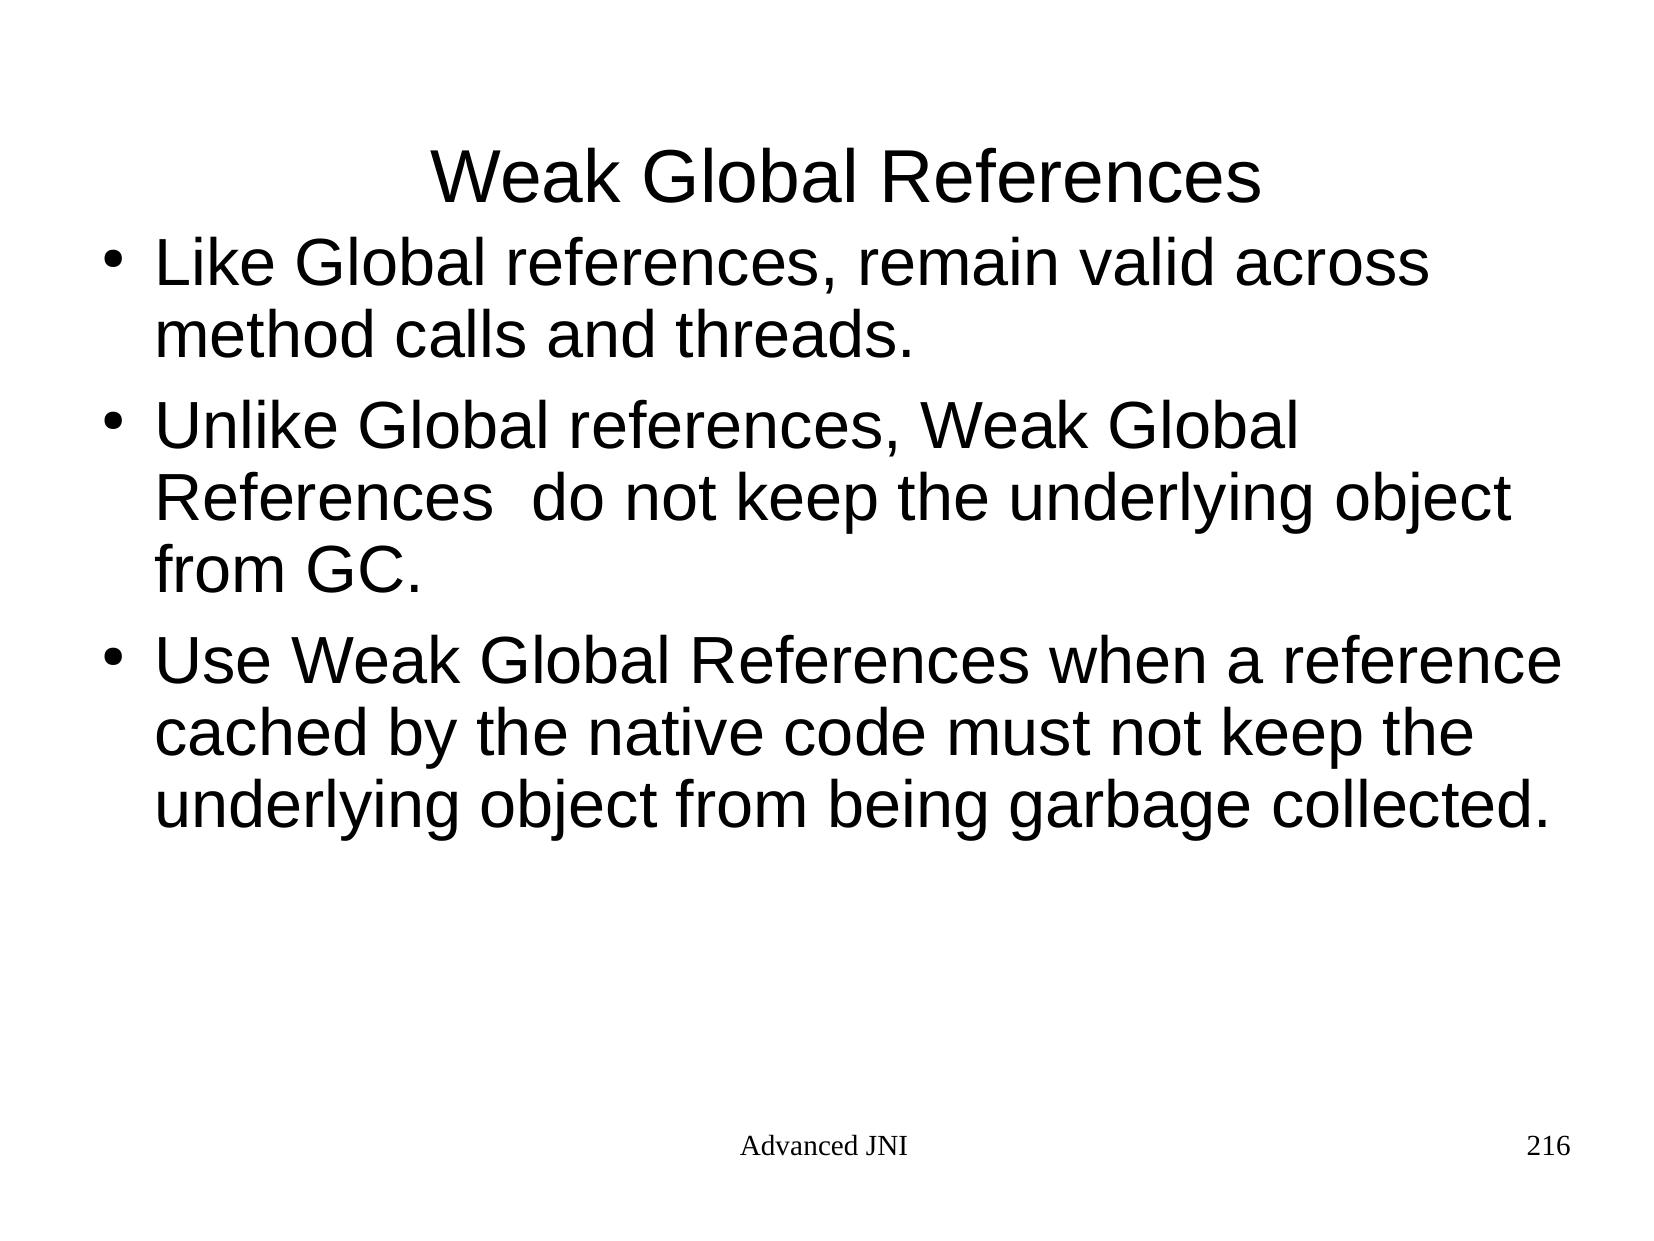

# Weak Global References
Like Global references, remain valid across method calls and threads.
Unlike Global references, Weak Global References do not keep the underlying object from GC.
Use Weak Global References when a reference cached by the native code must not keep the underlying object from being garbage collected.
Advanced JNI
216